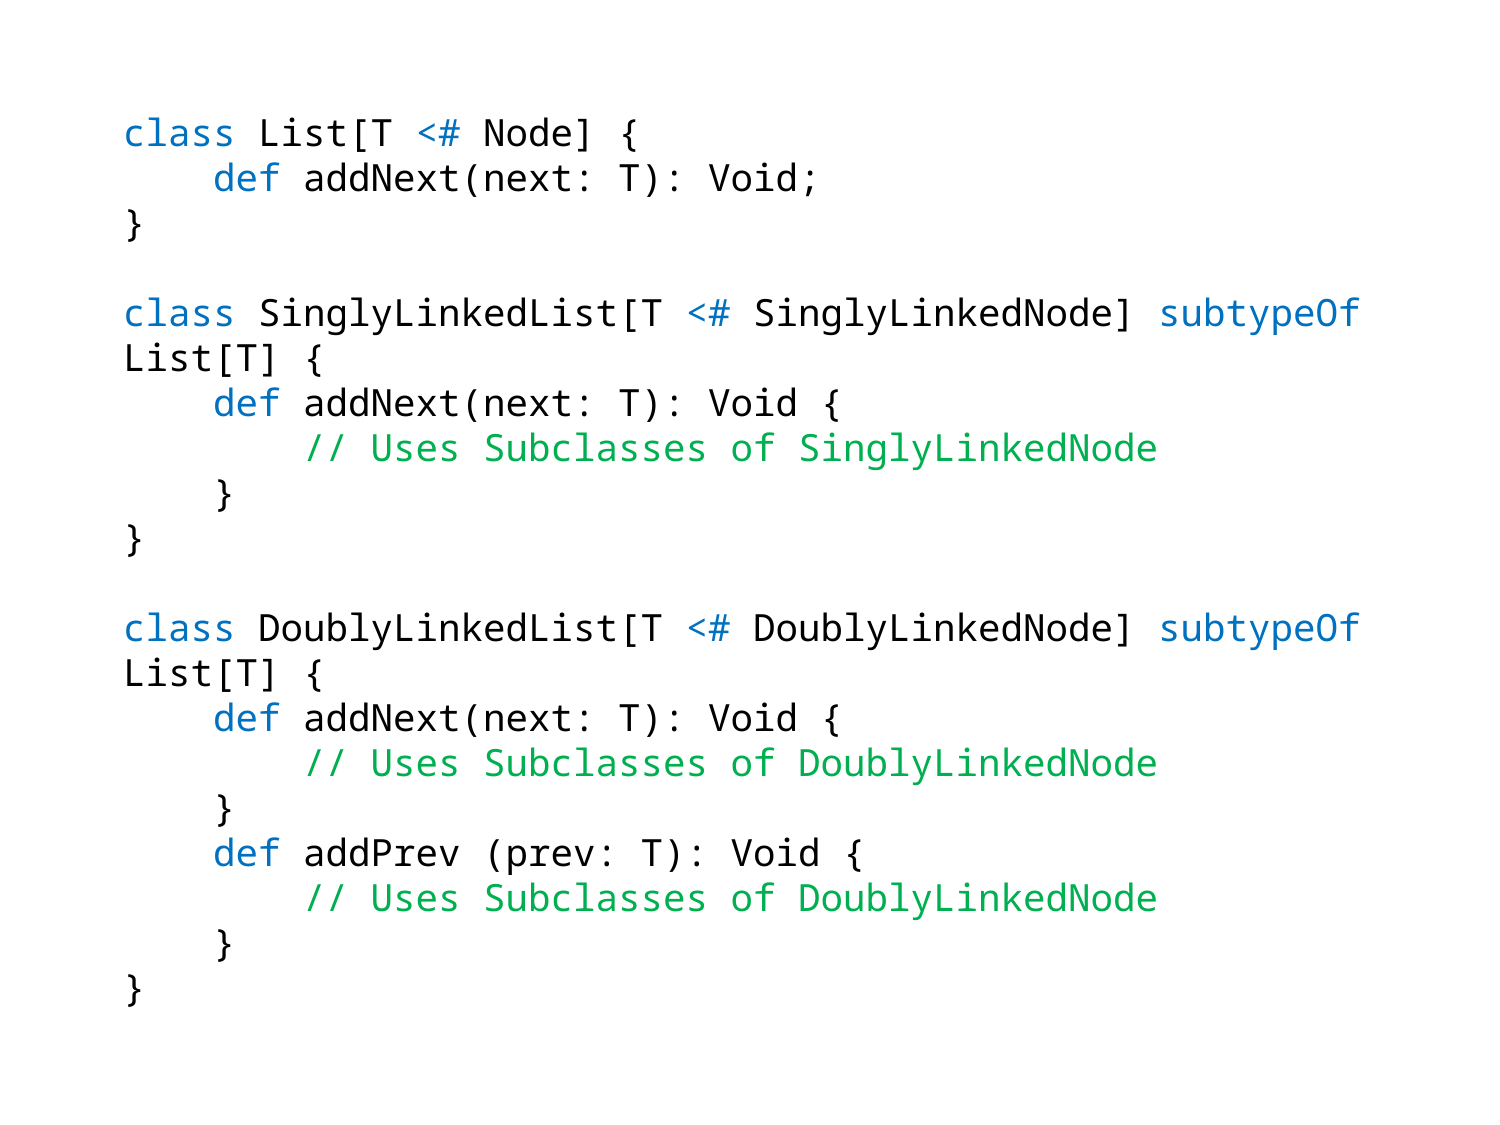

class List[T <# Node] {
 def addNext(next: T): Void;
}
class SinglyLinkedList[T <# SinglyLinkedNode] subtypeOf List[T] {
 def addNext(next: T): Void {
 // Uses Subclasses of SinglyLinkedNode
 }
}
class DoublyLinkedList[T <# DoublyLinkedNode] subtypeOf List[T] {
 def addNext(next: T): Void {
 // Uses Subclasses of DoublyLinkedNode
 }
 def addPrev (prev: T): Void {
 // Uses Subclasses of DoublyLinkedNode
 }
}